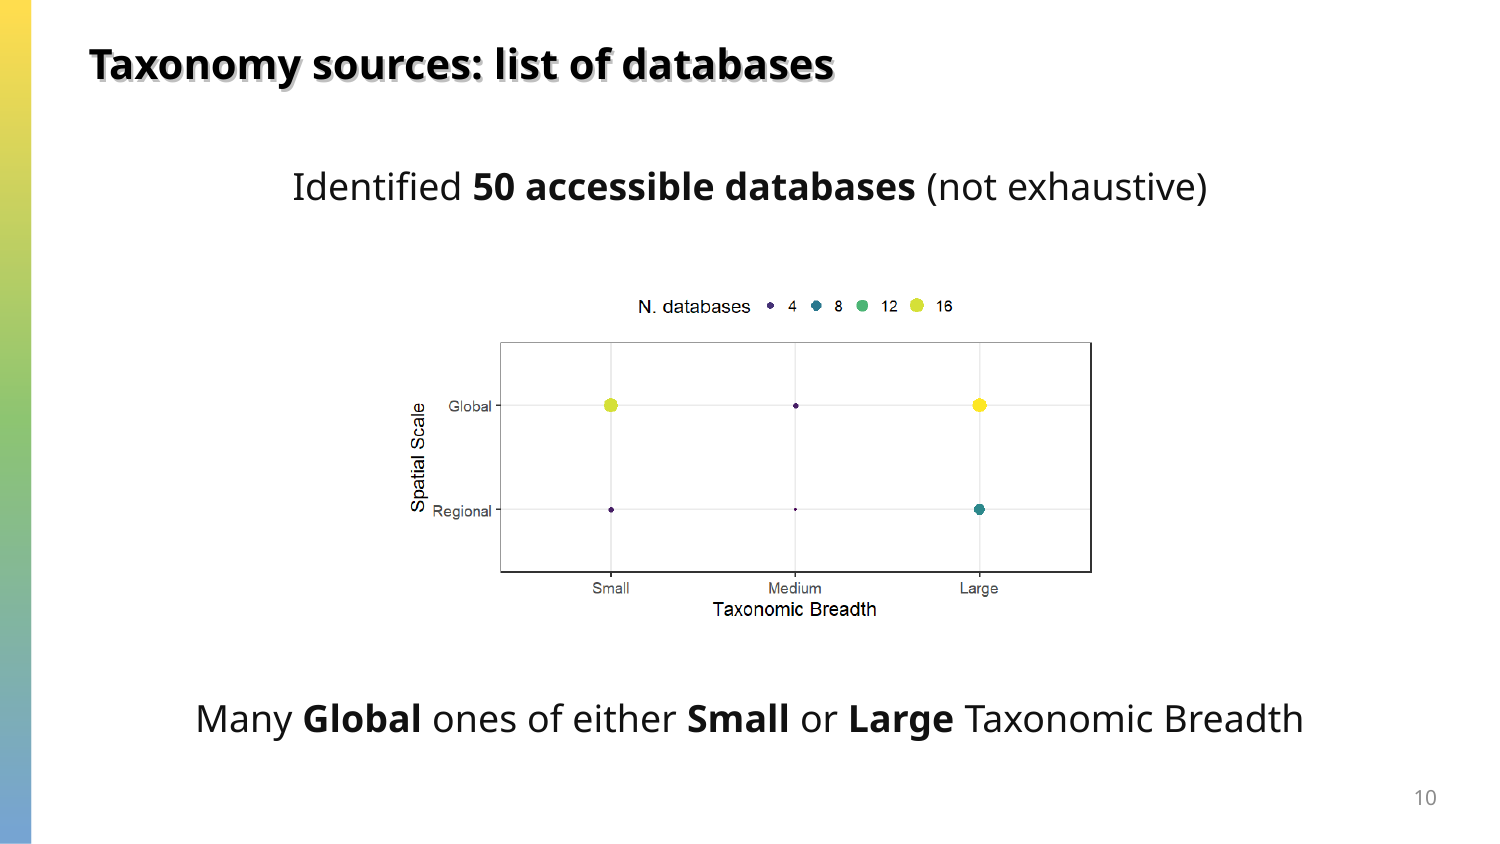

# Taxonomy sources: list of databases
Identified 50 accessible databases (not exhaustive)
Many Global ones of either Small or Large Taxonomic Breadth